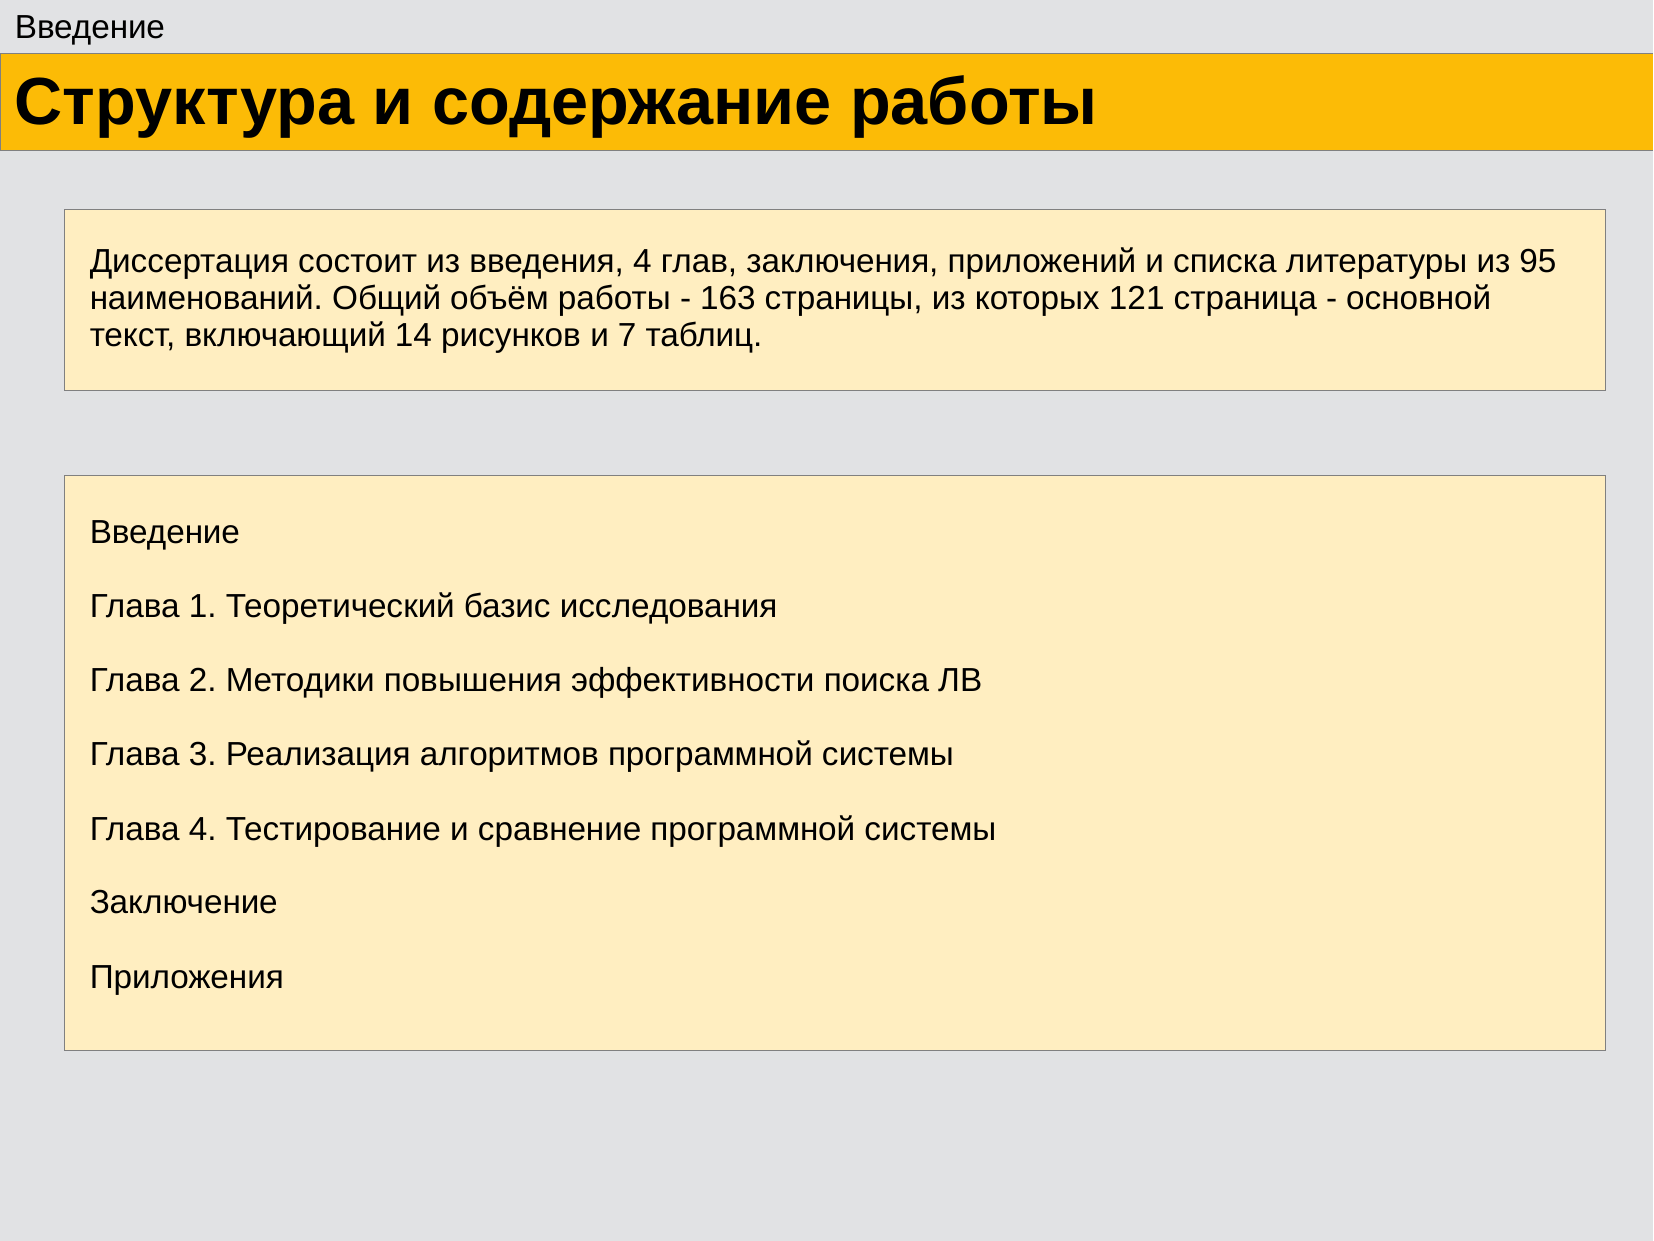

Введение
Структура и содержание работы
Диссертация состоит из введения, 4 глав, заключения, приложений и списка литературы из 95 наименований. Общий объём работы - 163 страницы, из которых 121 страница - основной текст, включающий 14 рисунков и 7 таблиц.
Введение
Глава 1. Теоретический базис исследования
Глава 2. Методики повышения эффективности поиска ЛВ
Глава 3. Реализация алгоритмов программной системы
Глава 4. Тестирование и сравнение программной системы
Заключение
Приложения